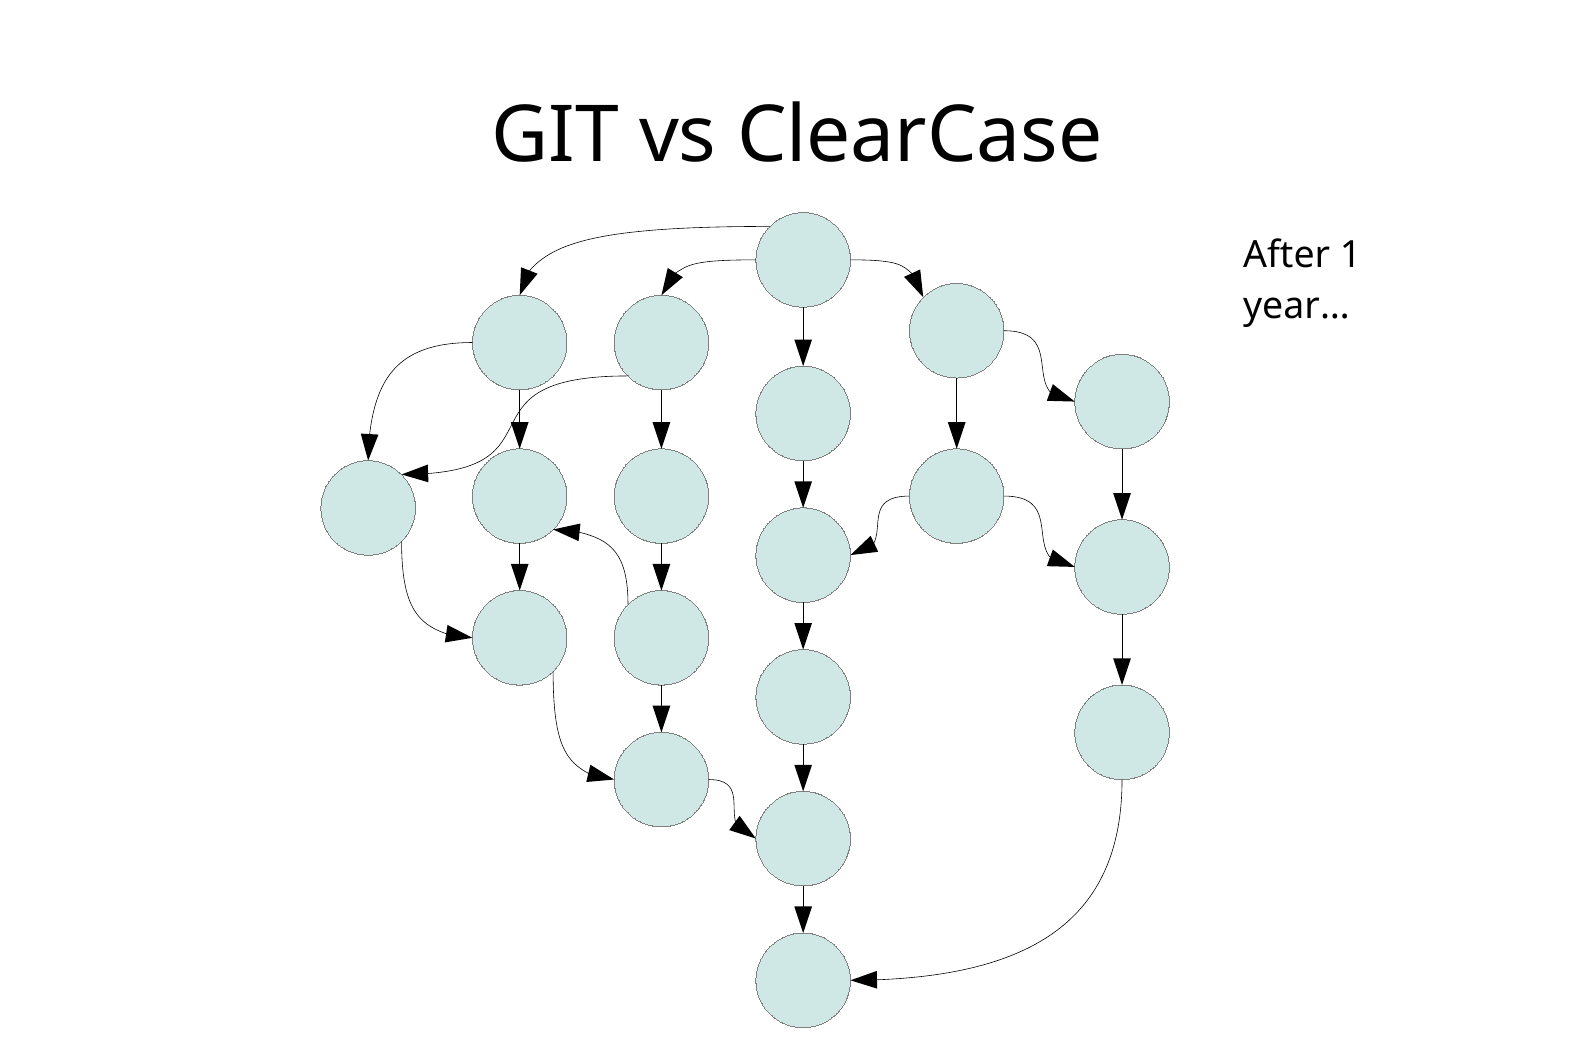

# GIT vs ClearCase
After 1 year…